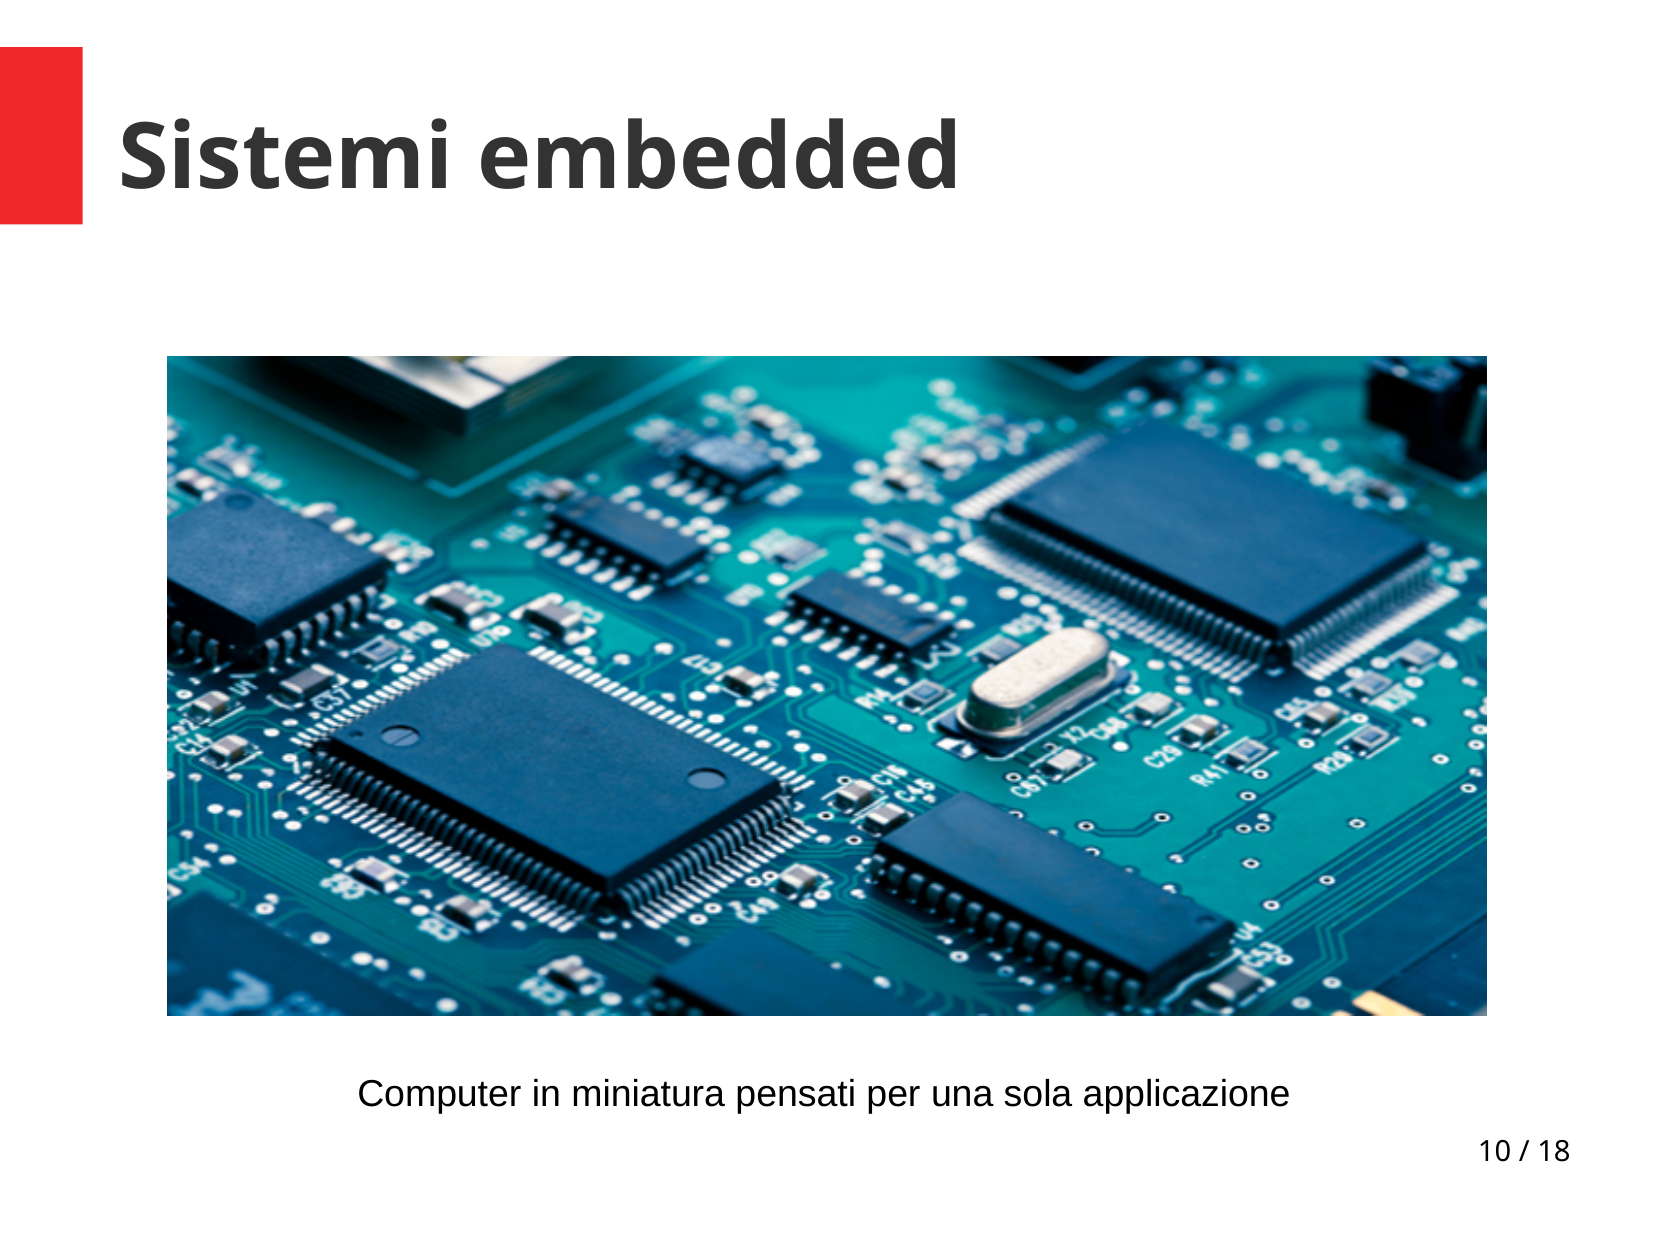

# Sistemi embedded
Computer in miniatura pensati per una sola applicazione
10